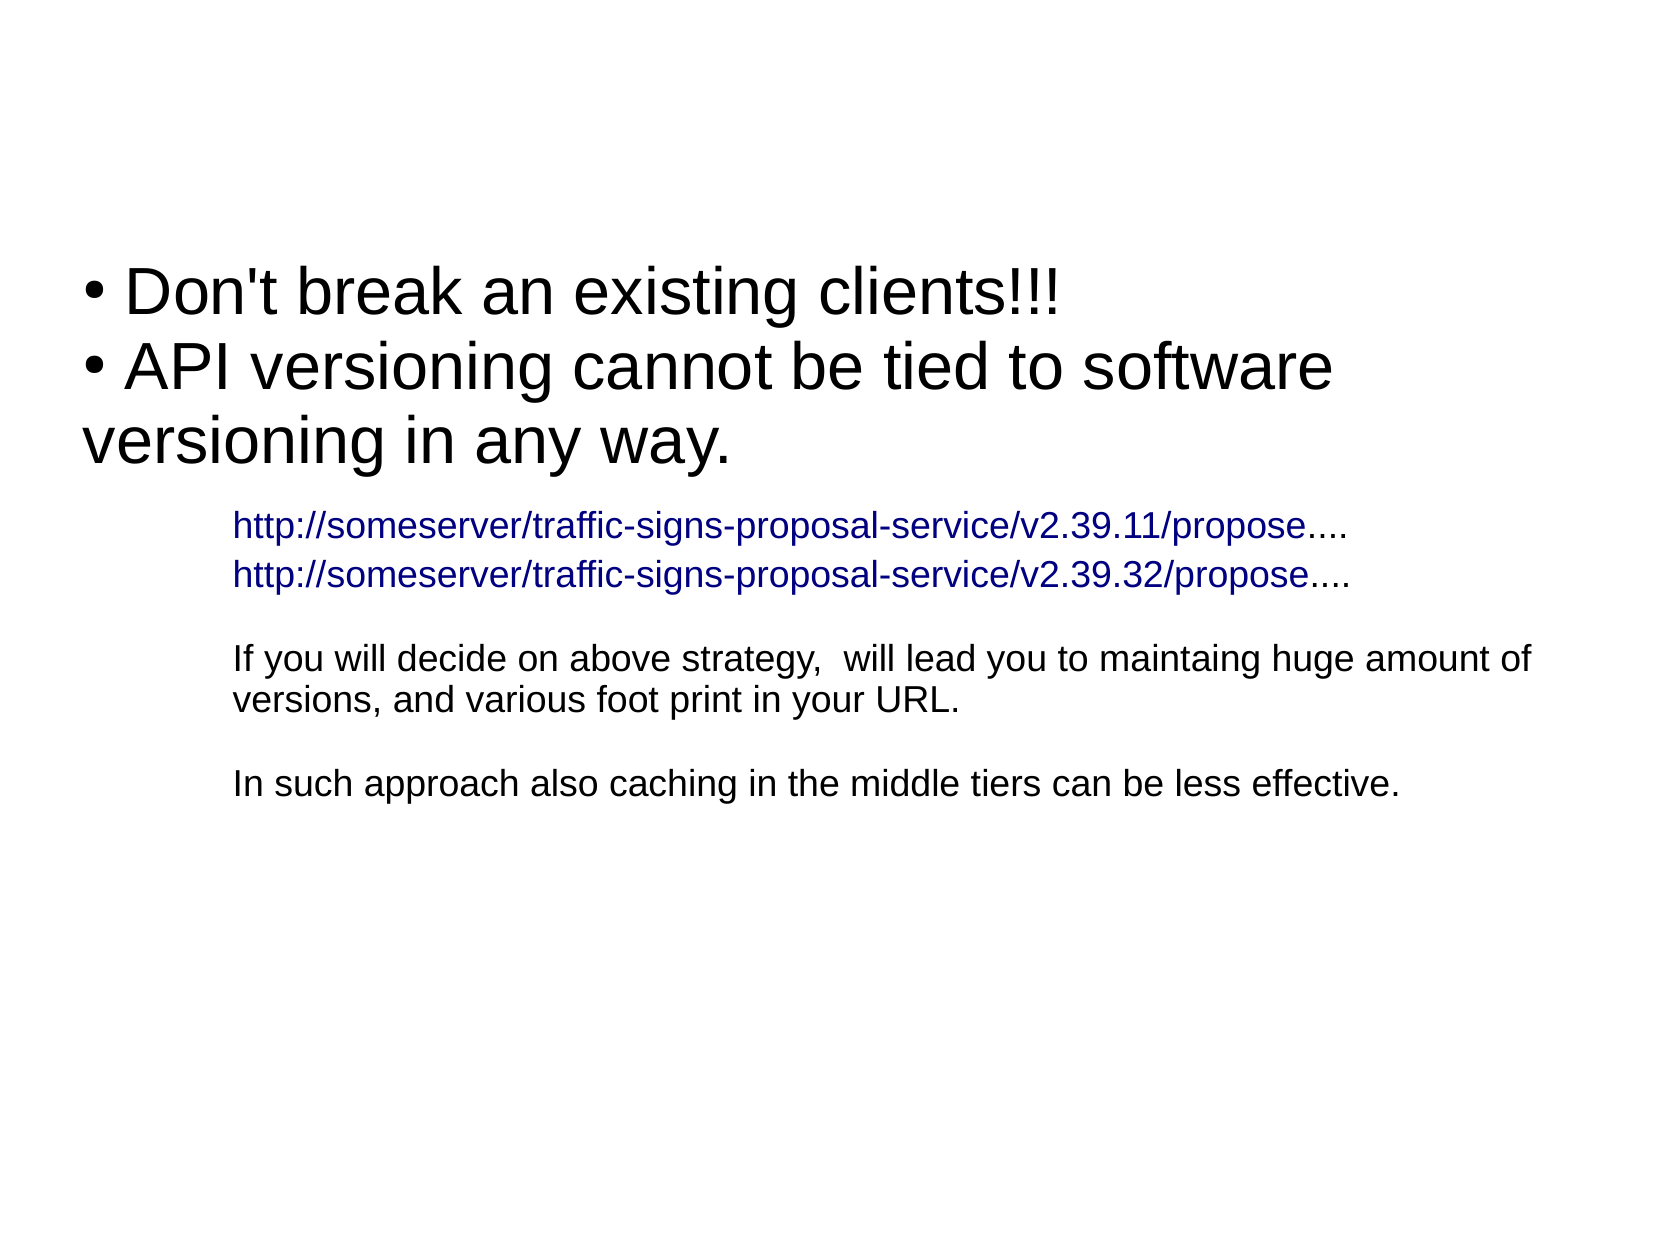

#
 Don't break an existing clients!!!
 API versioning cannot be tied to software versioning in any way.
		http://someserver/traffic-signs-proposal-service/v2.39.11/propose....
		http://someserver/traffic-signs-proposal-service/v2.39.32/propose....
		If you will decide on above strategy, will lead you to maintaing huge amount of 		versions, and various foot print in your URL.
		In such approach also caching in the middle tiers can be less effective.